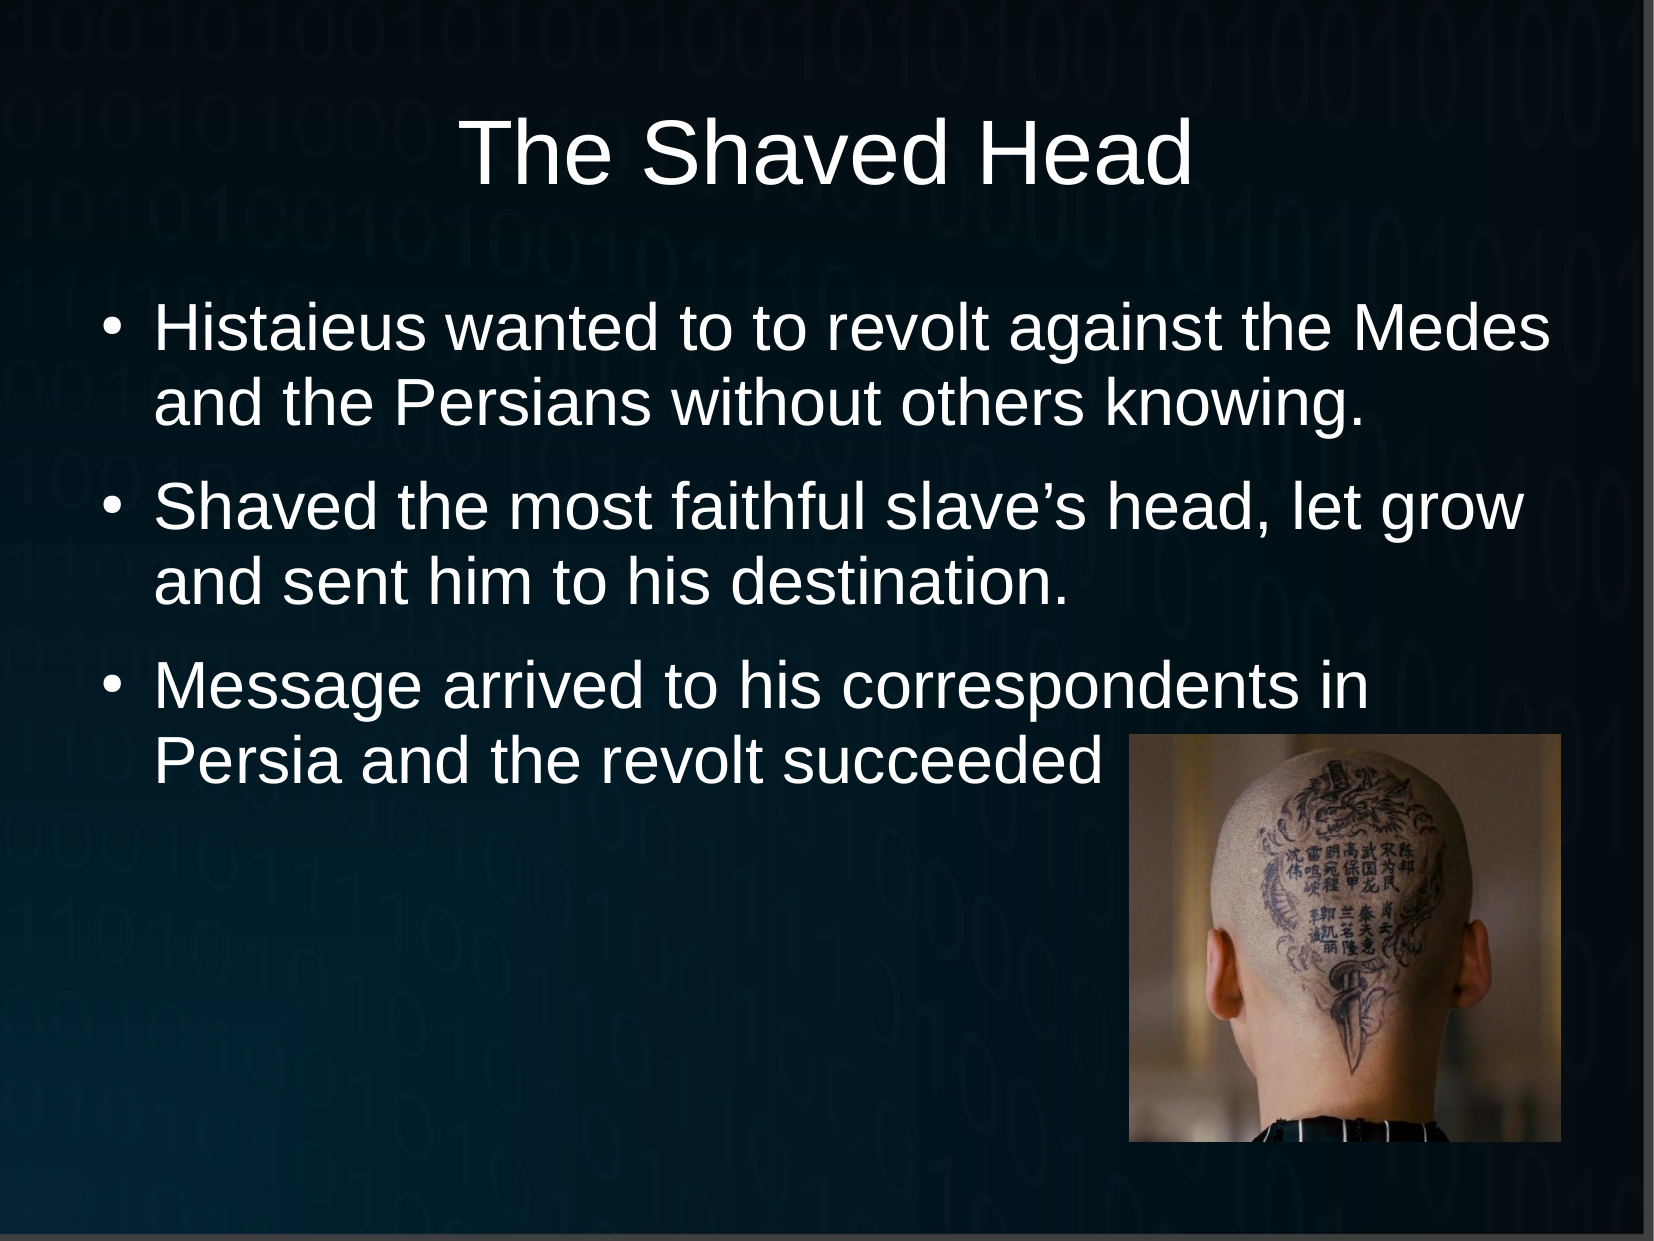

# The Shaved Head
Histaieus wanted to to revolt against the Medes and the Persians without others knowing.
Shaved the most faithful slave’s head, let grow and sent him to his destination.
Message arrived to his correspondents in Persia and the revolt succeeded